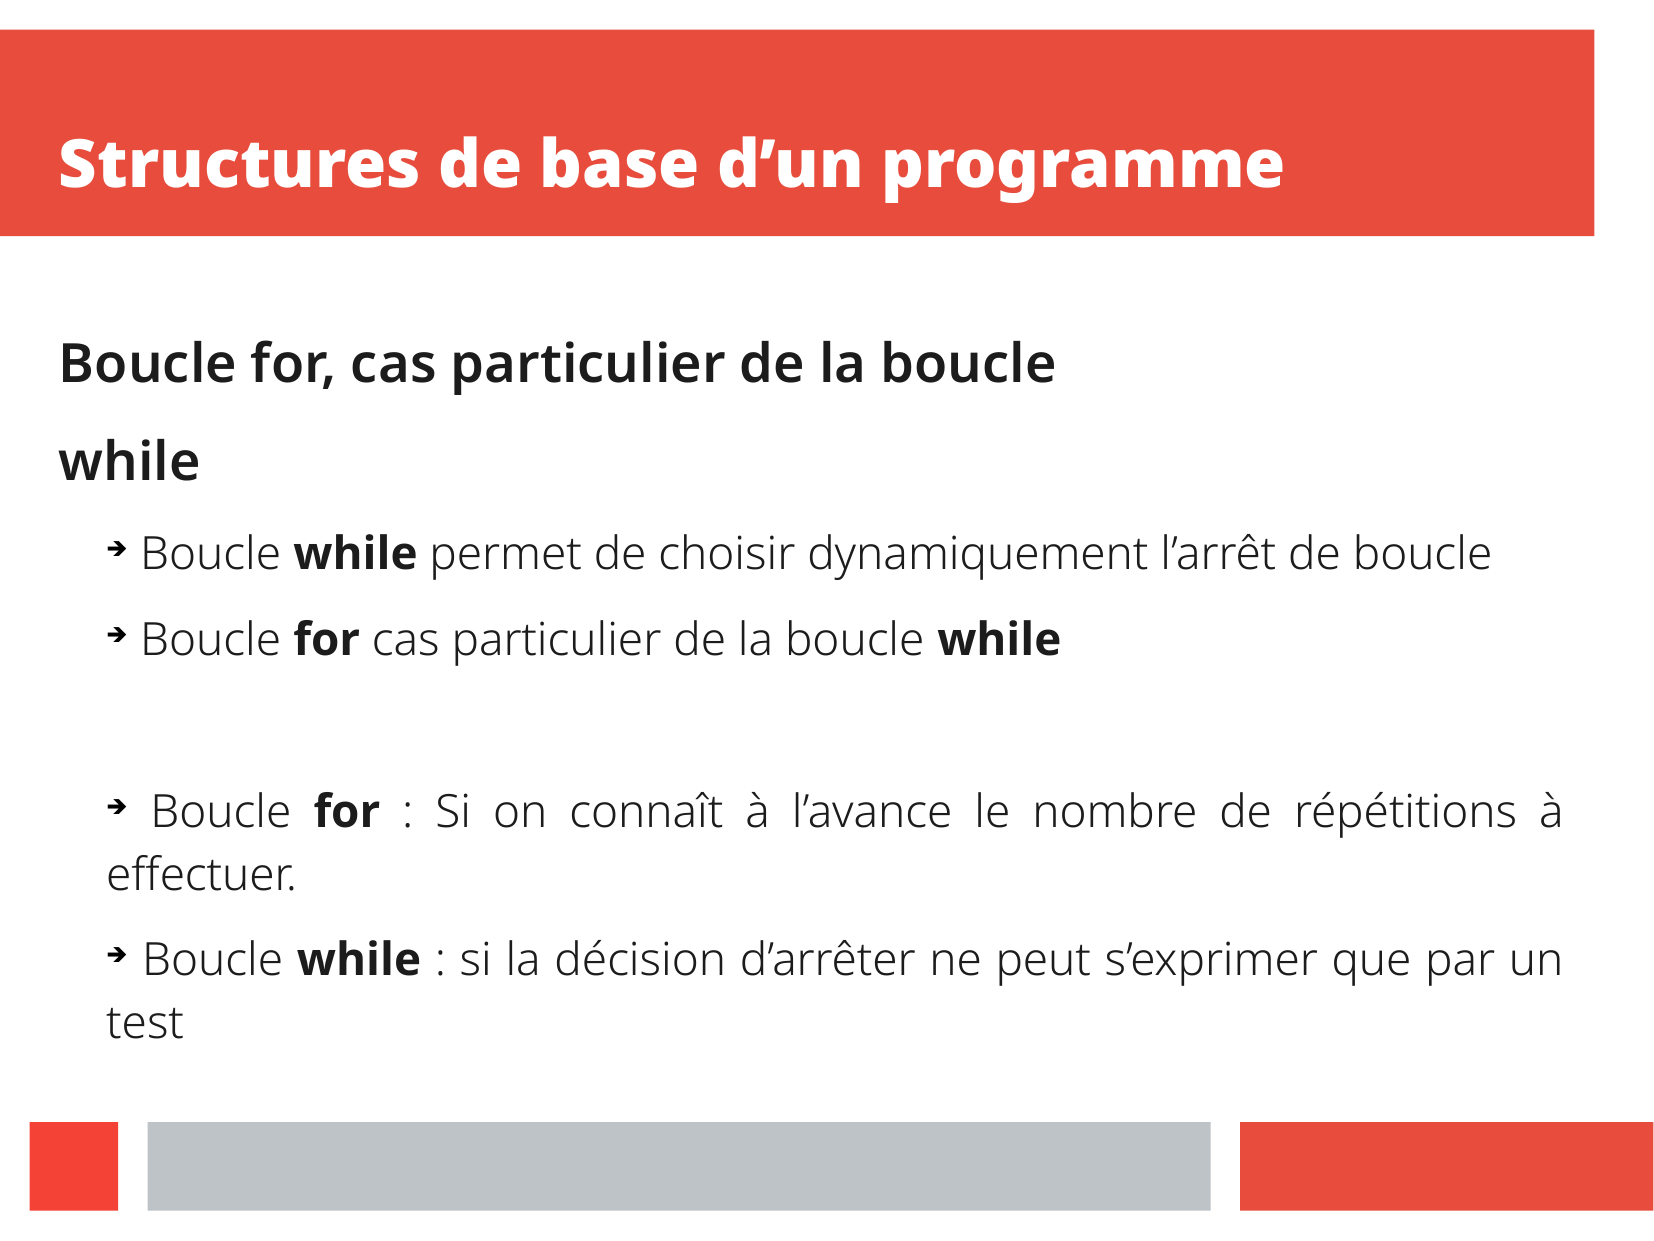

# Structures de base d’un programme
Boucle for, cas particulier de la boucle
while
 Boucle while permet de choisir dynamiquement l’arrêt de boucle
 Boucle for cas particulier de la boucle while
 Boucle for : Si on connaît à l’avance le nombre de répétitions à effectuer.
 Boucle while : si la décision d’arrêter ne peut s’exprimer que par un test